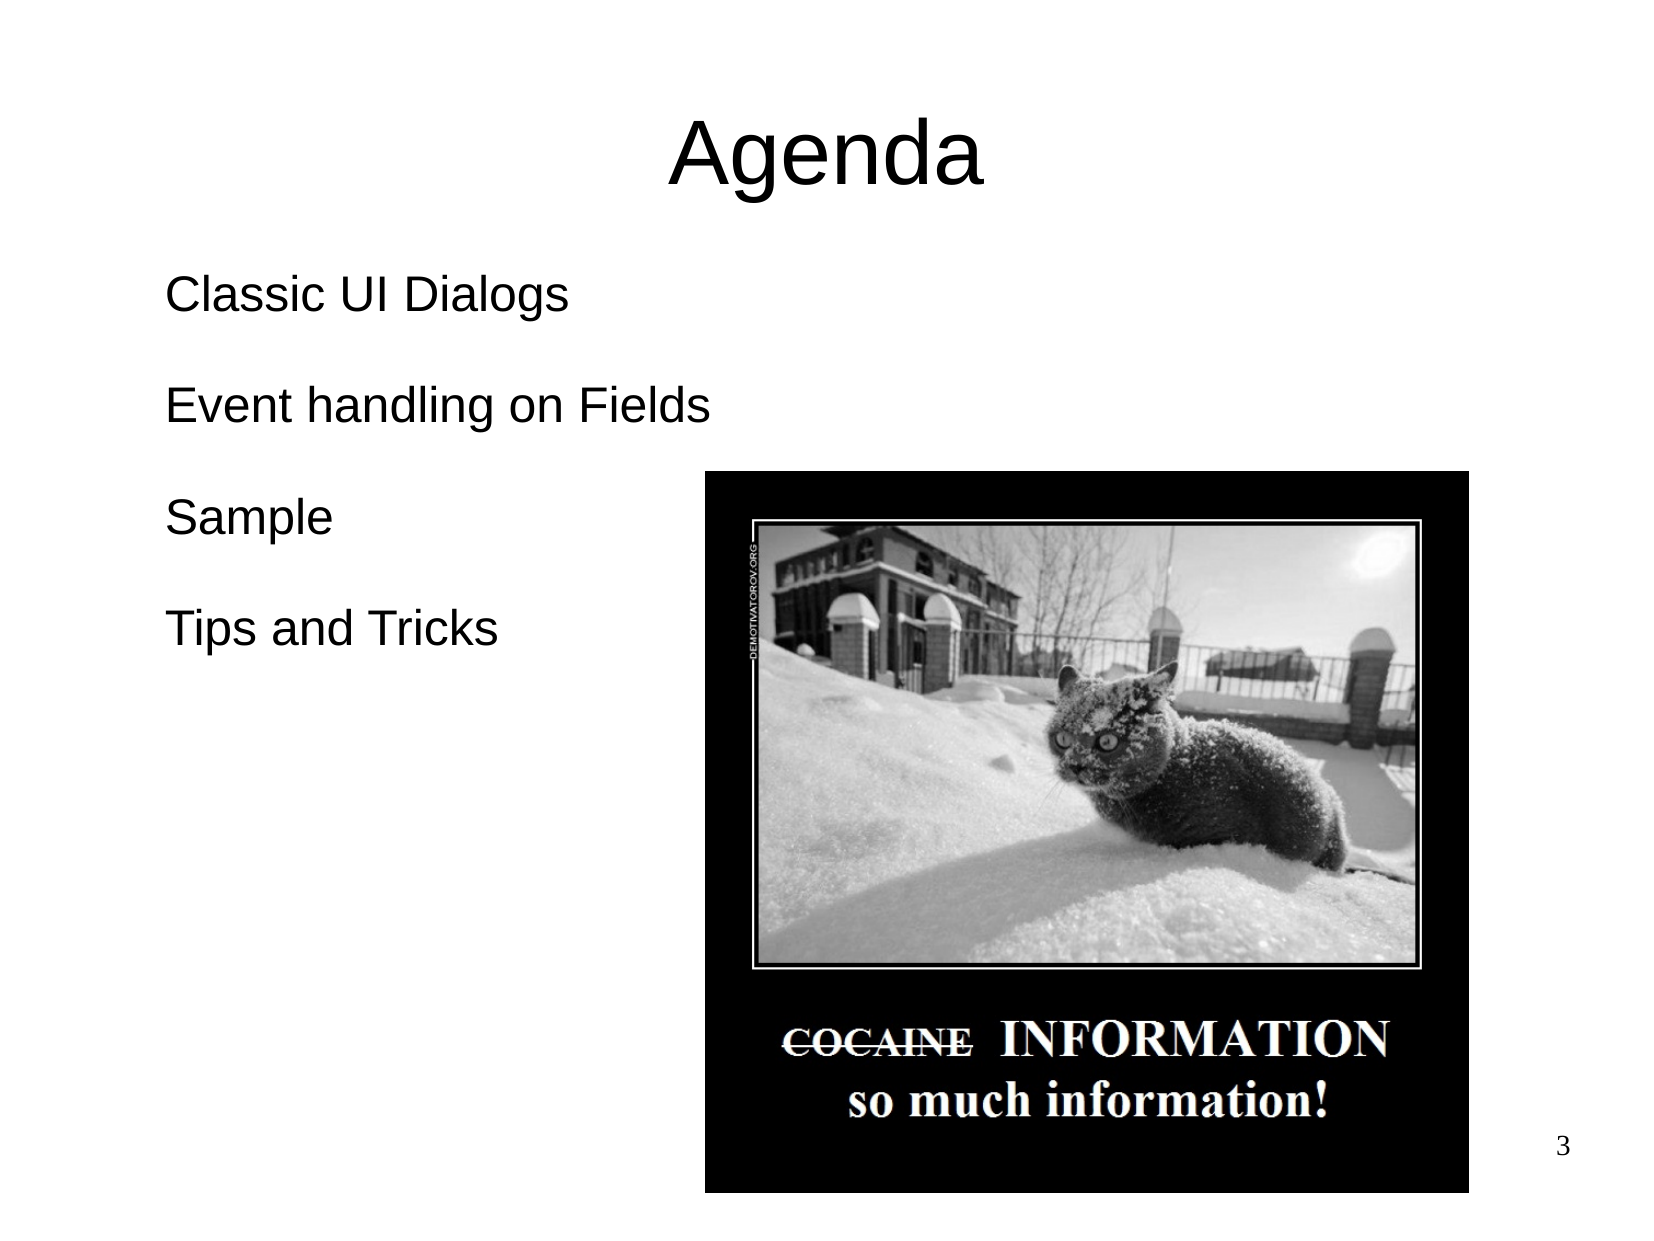

# Agenda
Classic UI Dialogs
Event handling on Fields
Sample
Tips and Tricks
3